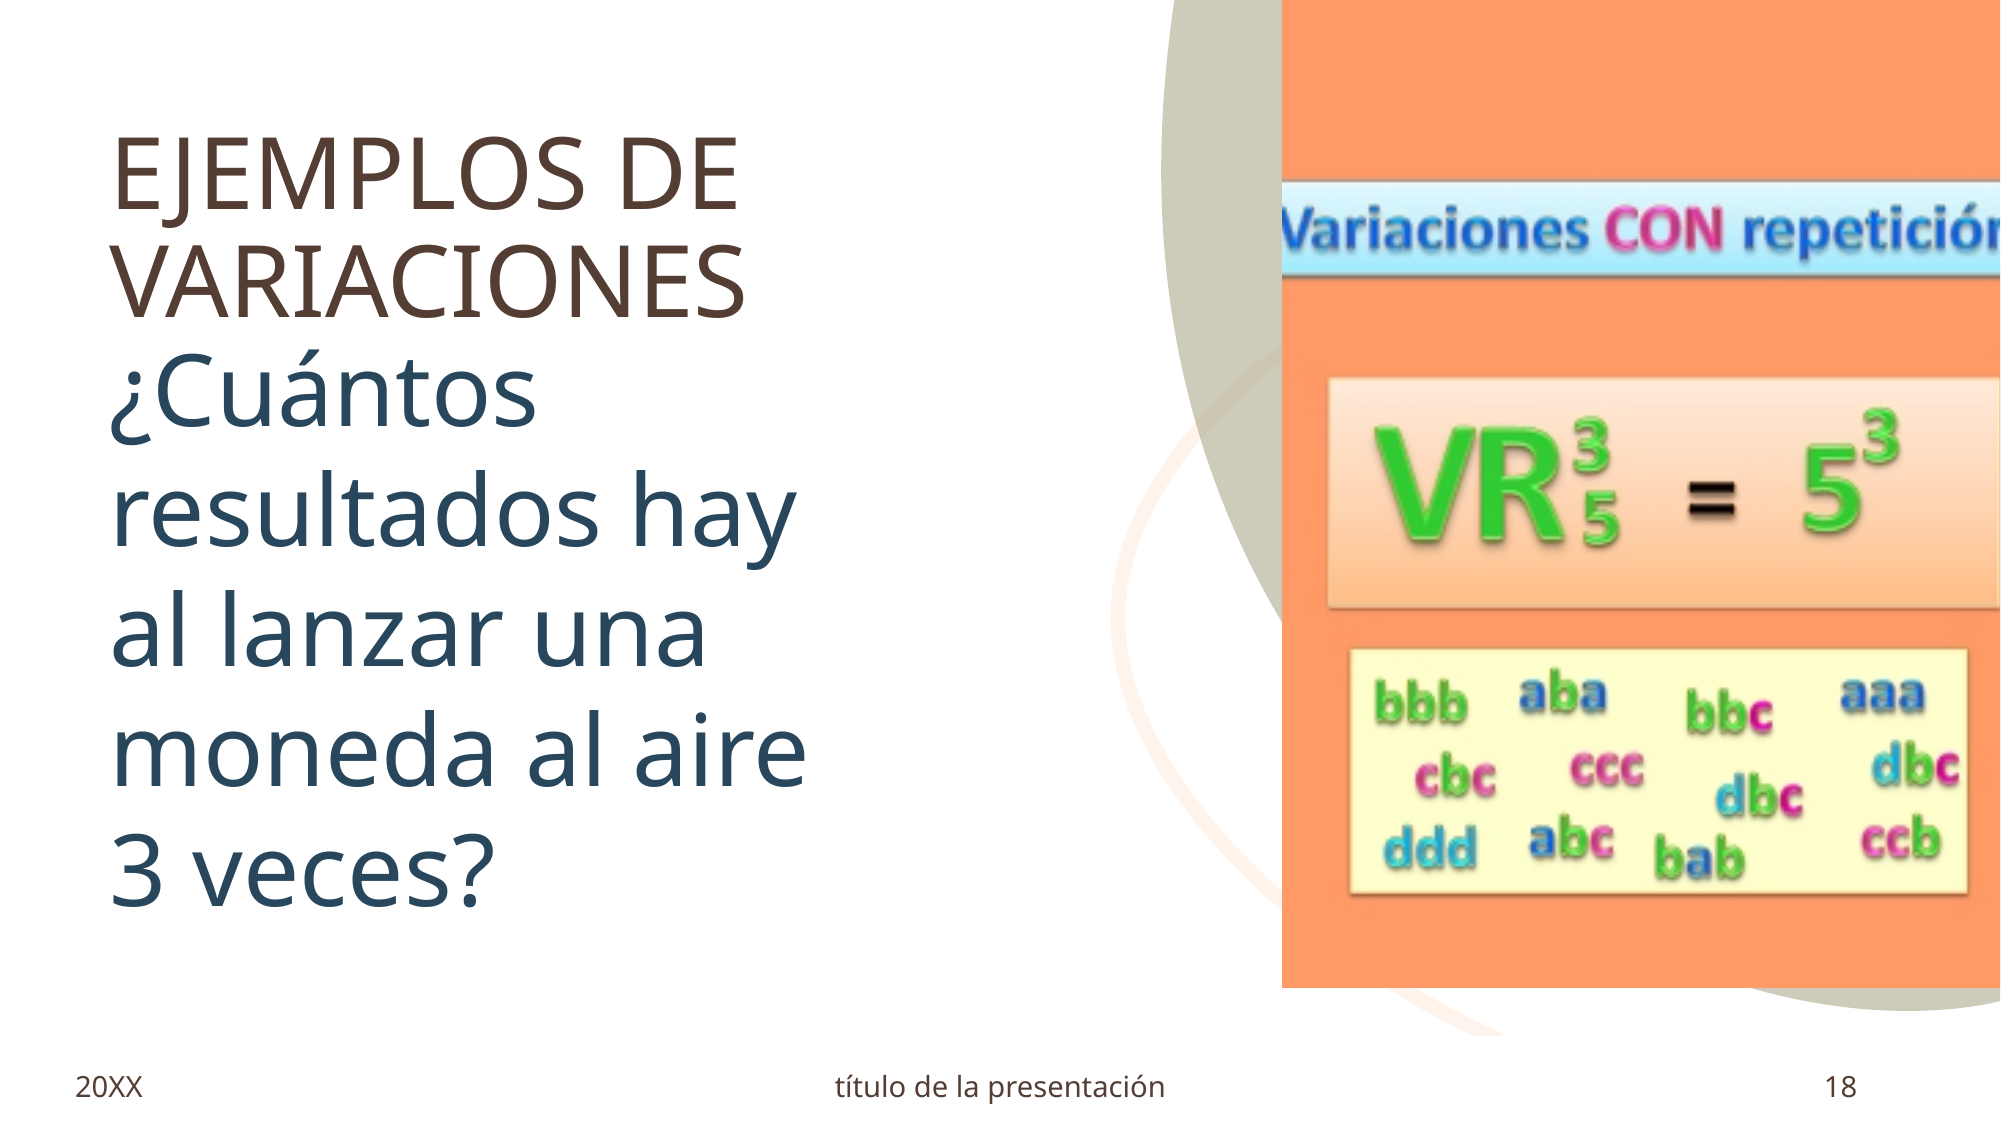

# EJEMPLOS DE VARIACIONES
¿Cuántos resultados hay al lanzar una moneda al aire 3 veces?
20XX
título de la presentación